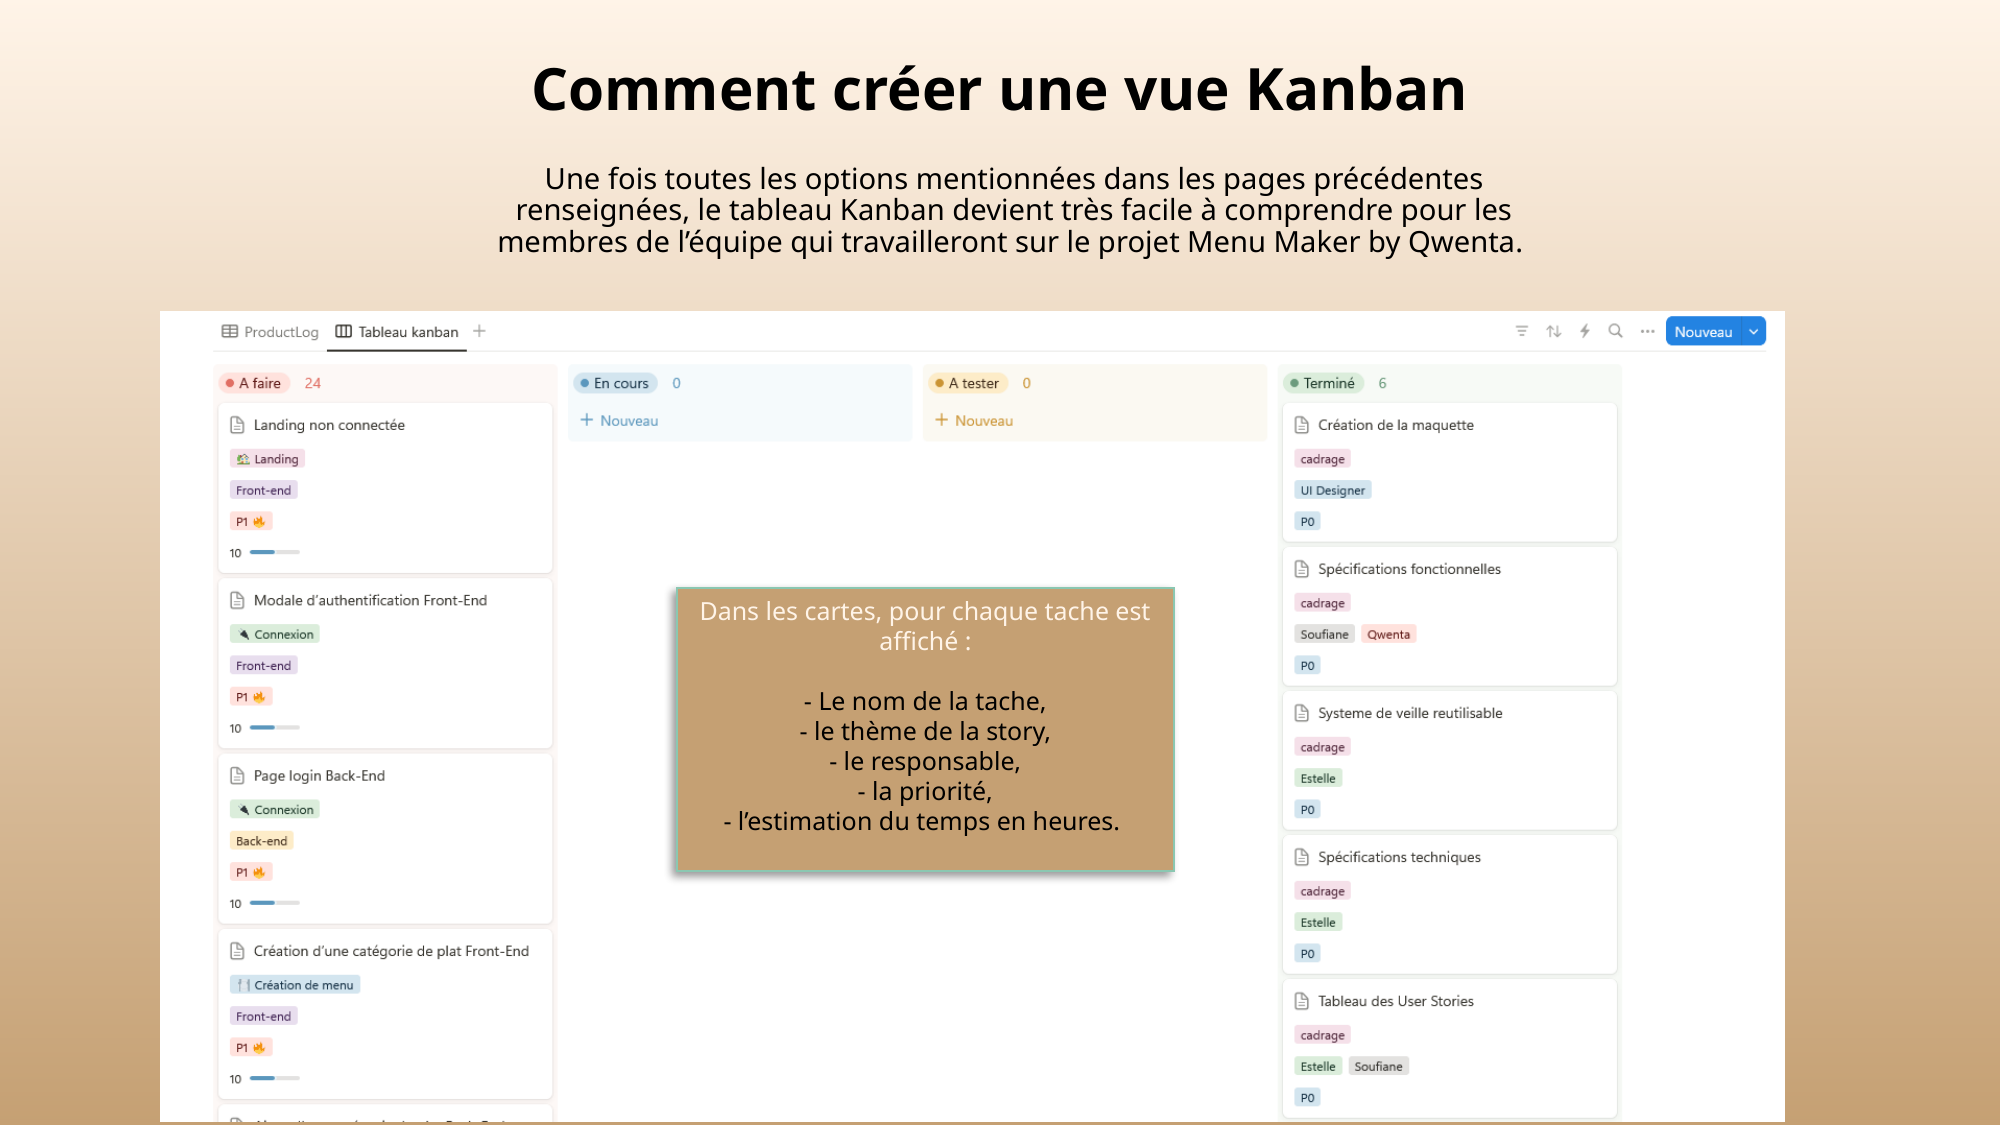

# Comment créer une vue Kanban
Une fois toutes les options mentionnées dans les pages précédentes renseignées, le tableau Kanban devient très facile à comprendre pour les membres de l’équipe qui travailleront sur le projet Menu Maker by Qwenta.
Dans les cartes, pour chaque tache est affiché :
- Le nom de la tache,
- le thème de la story,
- le responsable,
- la priorité,
- l’estimation du temps en heures.